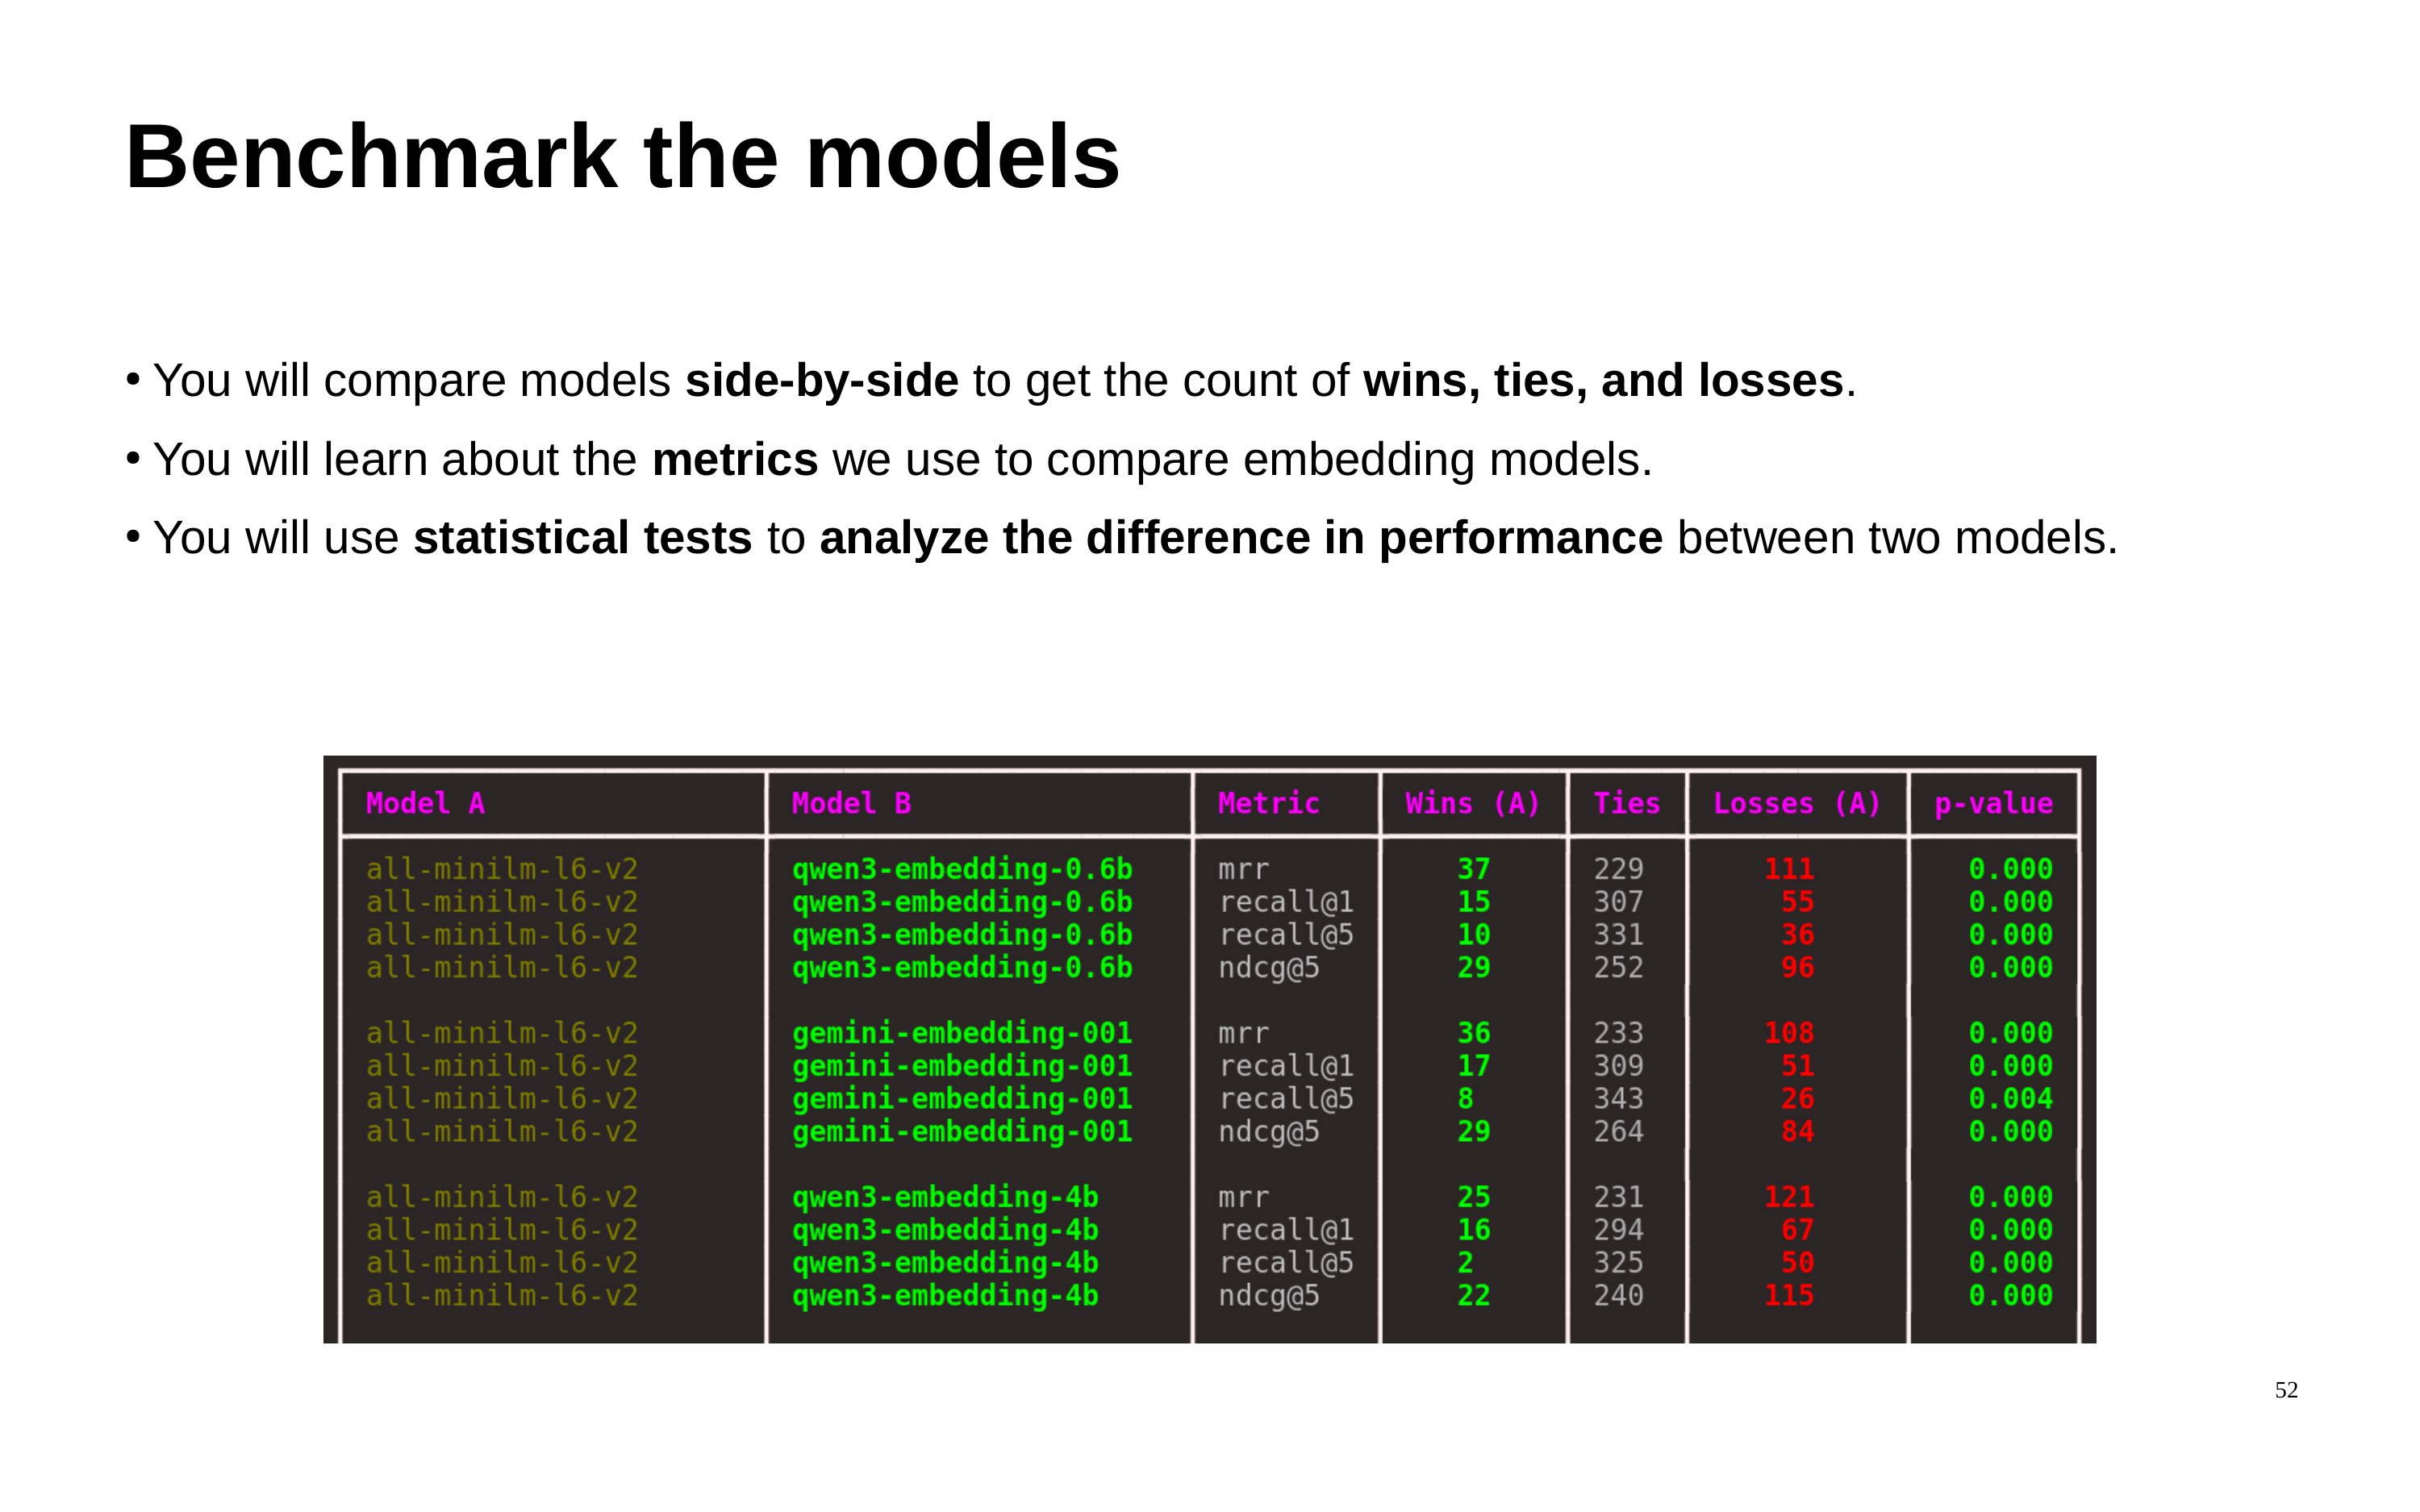

Benchmark the models
You will compare models side-by-side to get the count of wins, ties, and losses.
You will learn about the metrics we use to compare embedding models.
You will use statistical tests to analyze the difference in performance between two models.
52